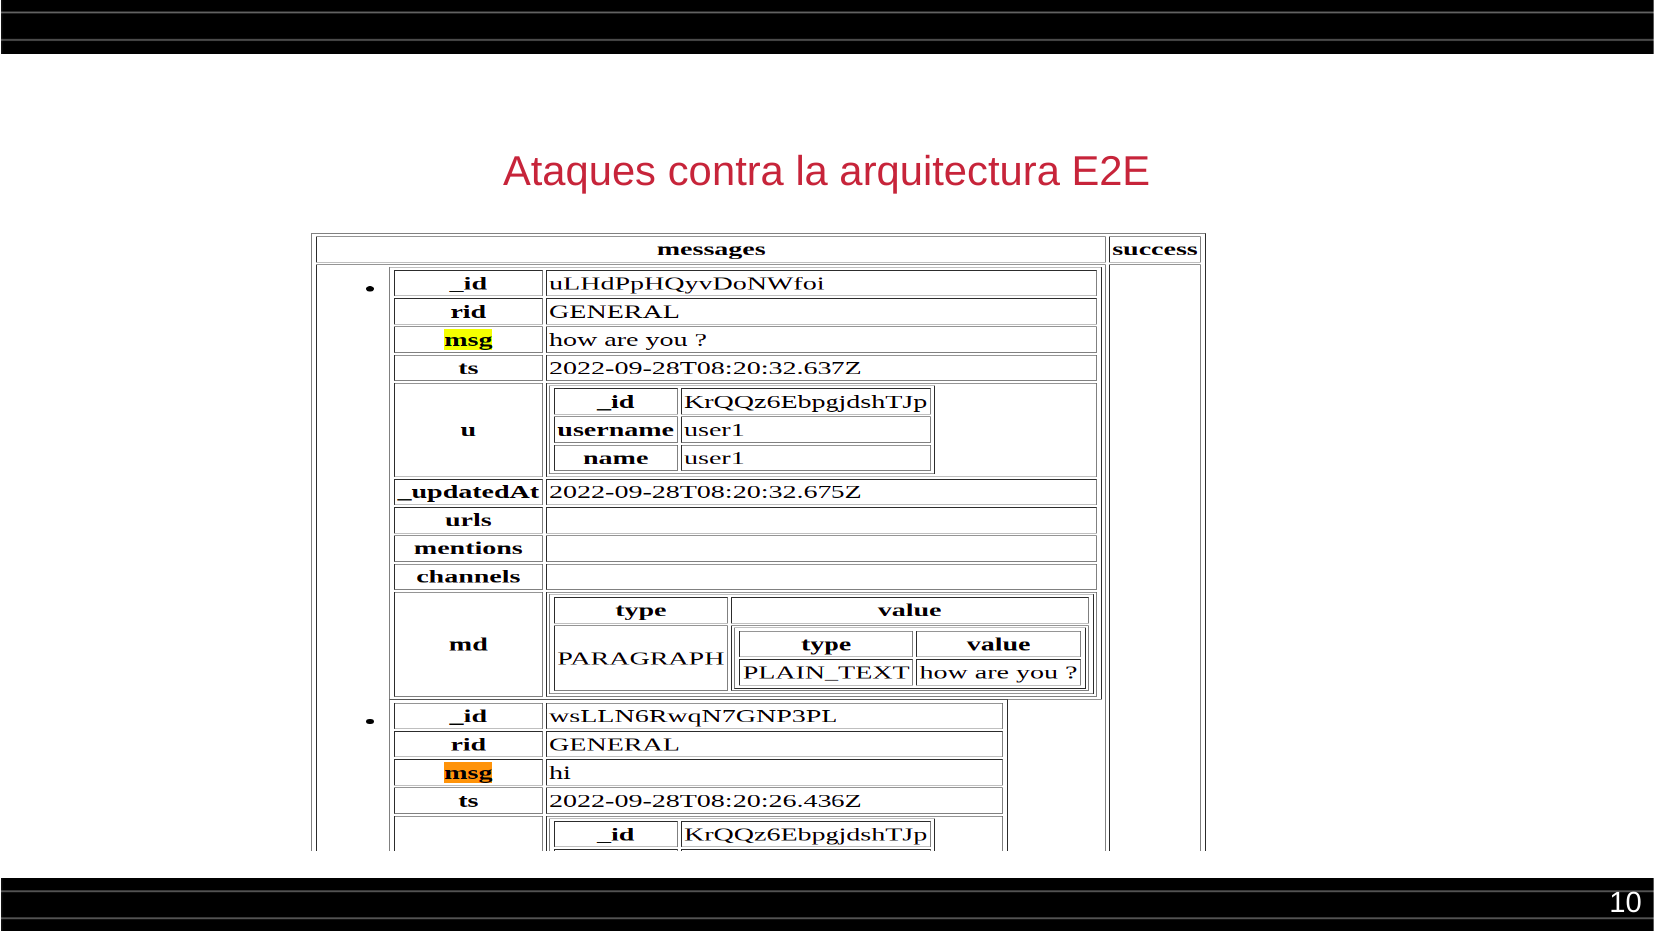

# Ataques contra la arquitectura E2E
https://github.com/jadolg/rocketchat_API